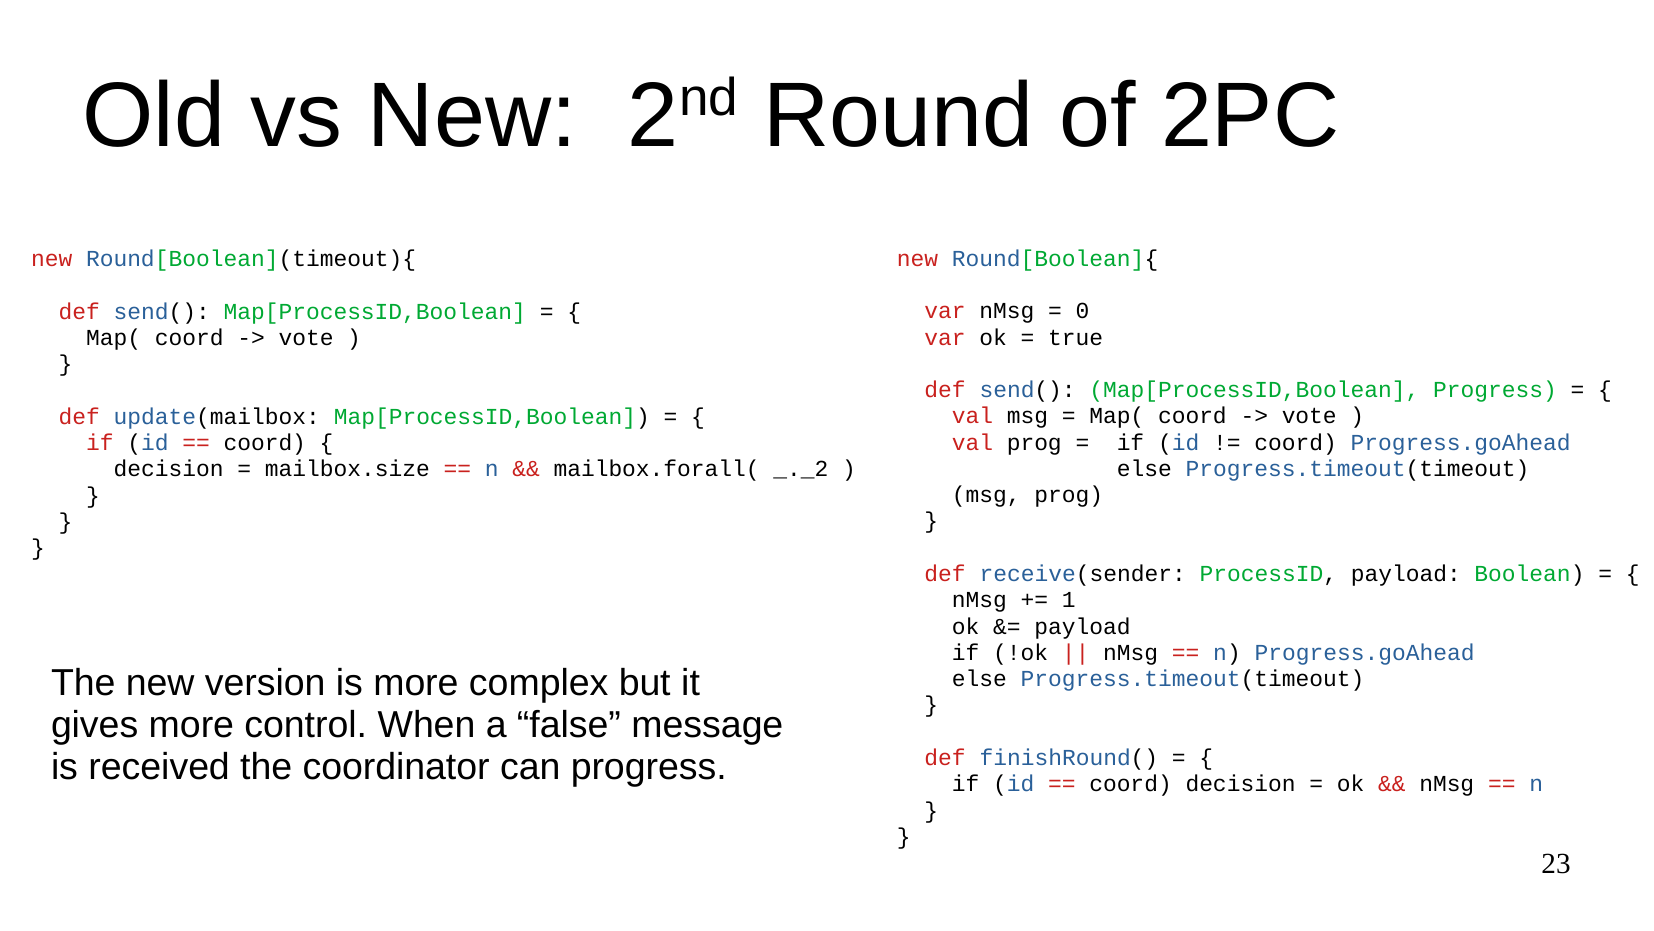

# Old vs New: 2nd Round of 2PC
new Round[Boolean]{
 var nMsg = 0
 var ok = true
 def send(): (Map[ProcessID,Boolean], Progress) = {
 val msg = Map( coord -> vote )
 val prog = if (id != coord) Progress.goAhead
 else Progress.timeout(timeout)
 (msg, prog)
 }
 def receive(sender: ProcessID, payload: Boolean) = {
 nMsg += 1
 ok &= payload
 if (!ok || nMsg == n) Progress.goAhead
 else Progress.timeout(timeout)
 }
 def finishRound() = {
 if (id == coord) decision = ok && nMsg == n
 }
}
new Round[Boolean](timeout){
 def send(): Map[ProcessID,Boolean] = {
 Map( coord -> vote )
 }
 def update(mailbox: Map[ProcessID,Boolean]) = {
 if (id == coord) {
 decision = mailbox.size == n && mailbox.forall( _._2 )
 }
 }
}
The new version is more complex but it gives more control. When a “false” message is received the coordinator can progress.
23